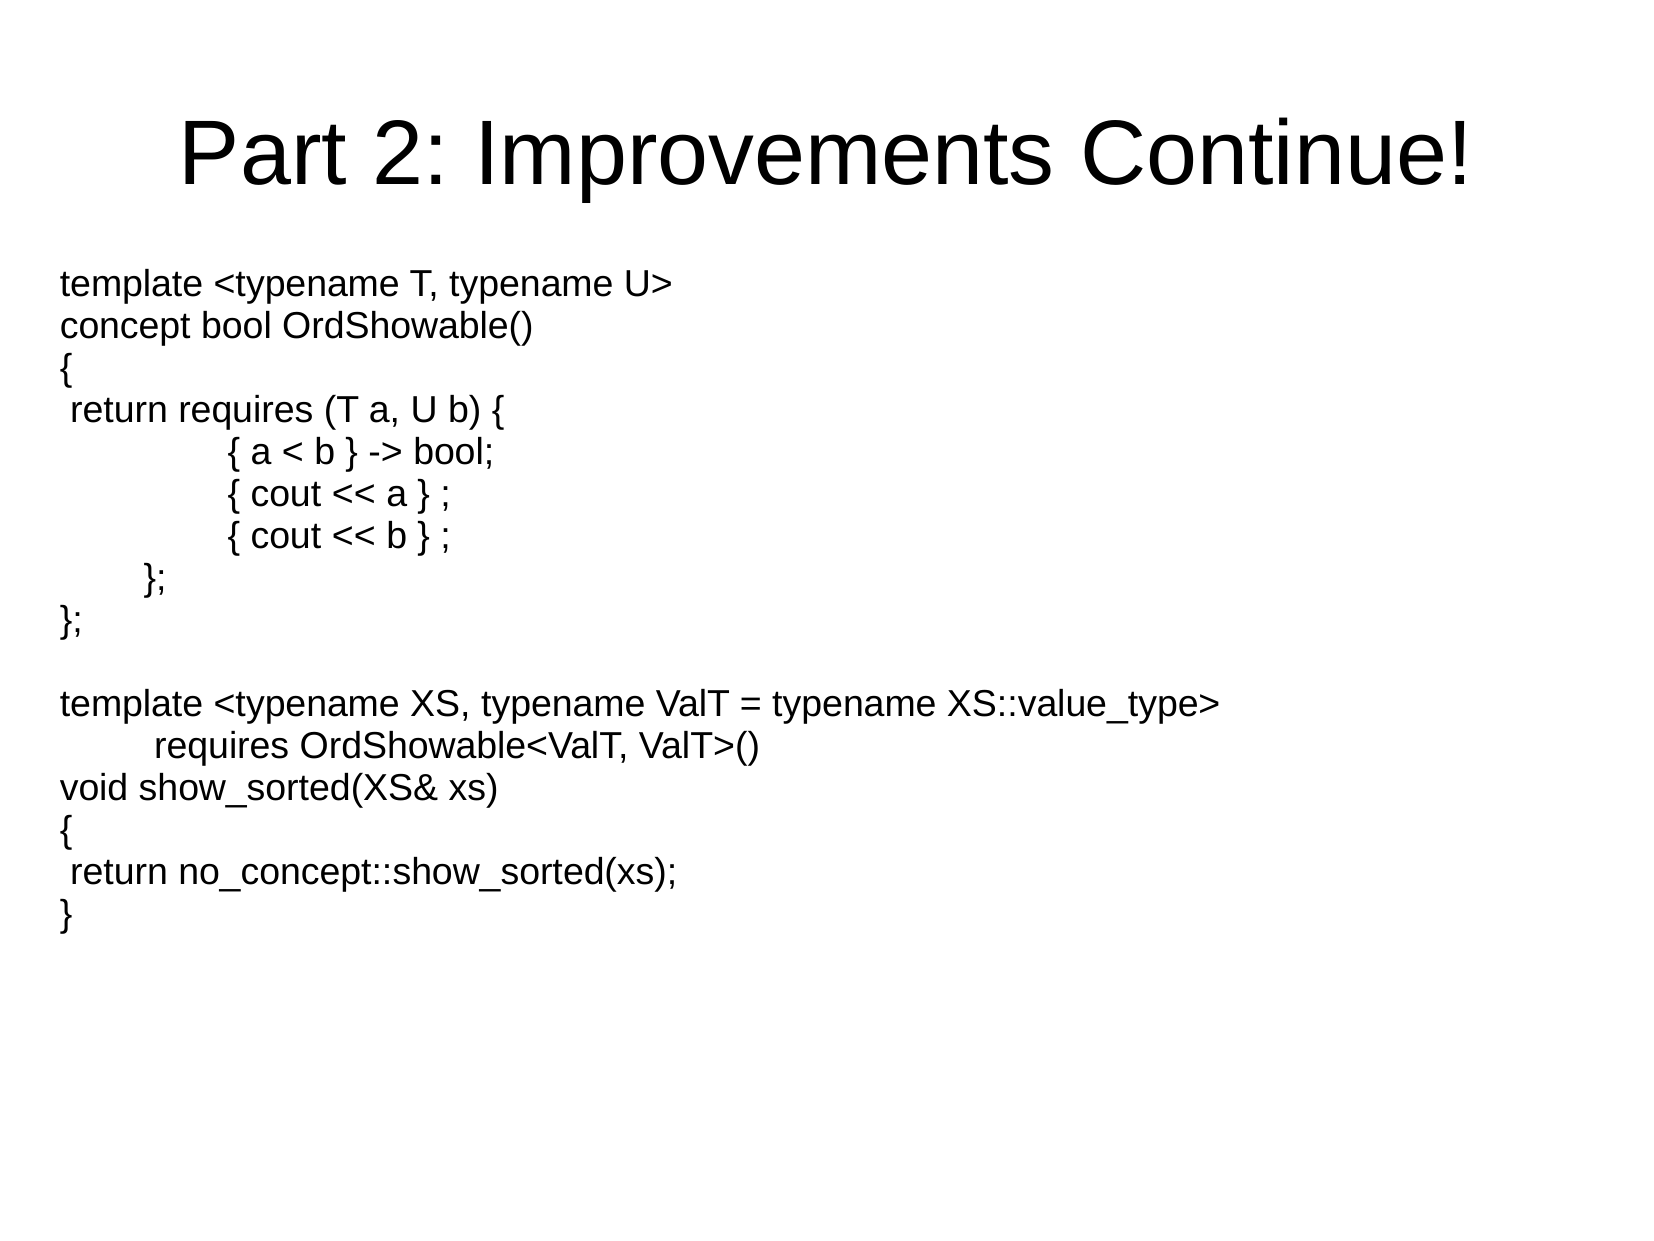

# Part 2: Improvements Continue!
template <typename T, typename U>
concept bool OrdShowable()
{
 return requires (T a, U b) {
 { a < b } -> bool;
 { cout << a } ;
 { cout << b } ;
 };
};
template <typename XS, typename ValT = typename XS::value_type>
 requires OrdShowable<ValT, ValT>()
void show_sorted(XS& xs)
{
 return no_concept::show_sorted(xs);
}